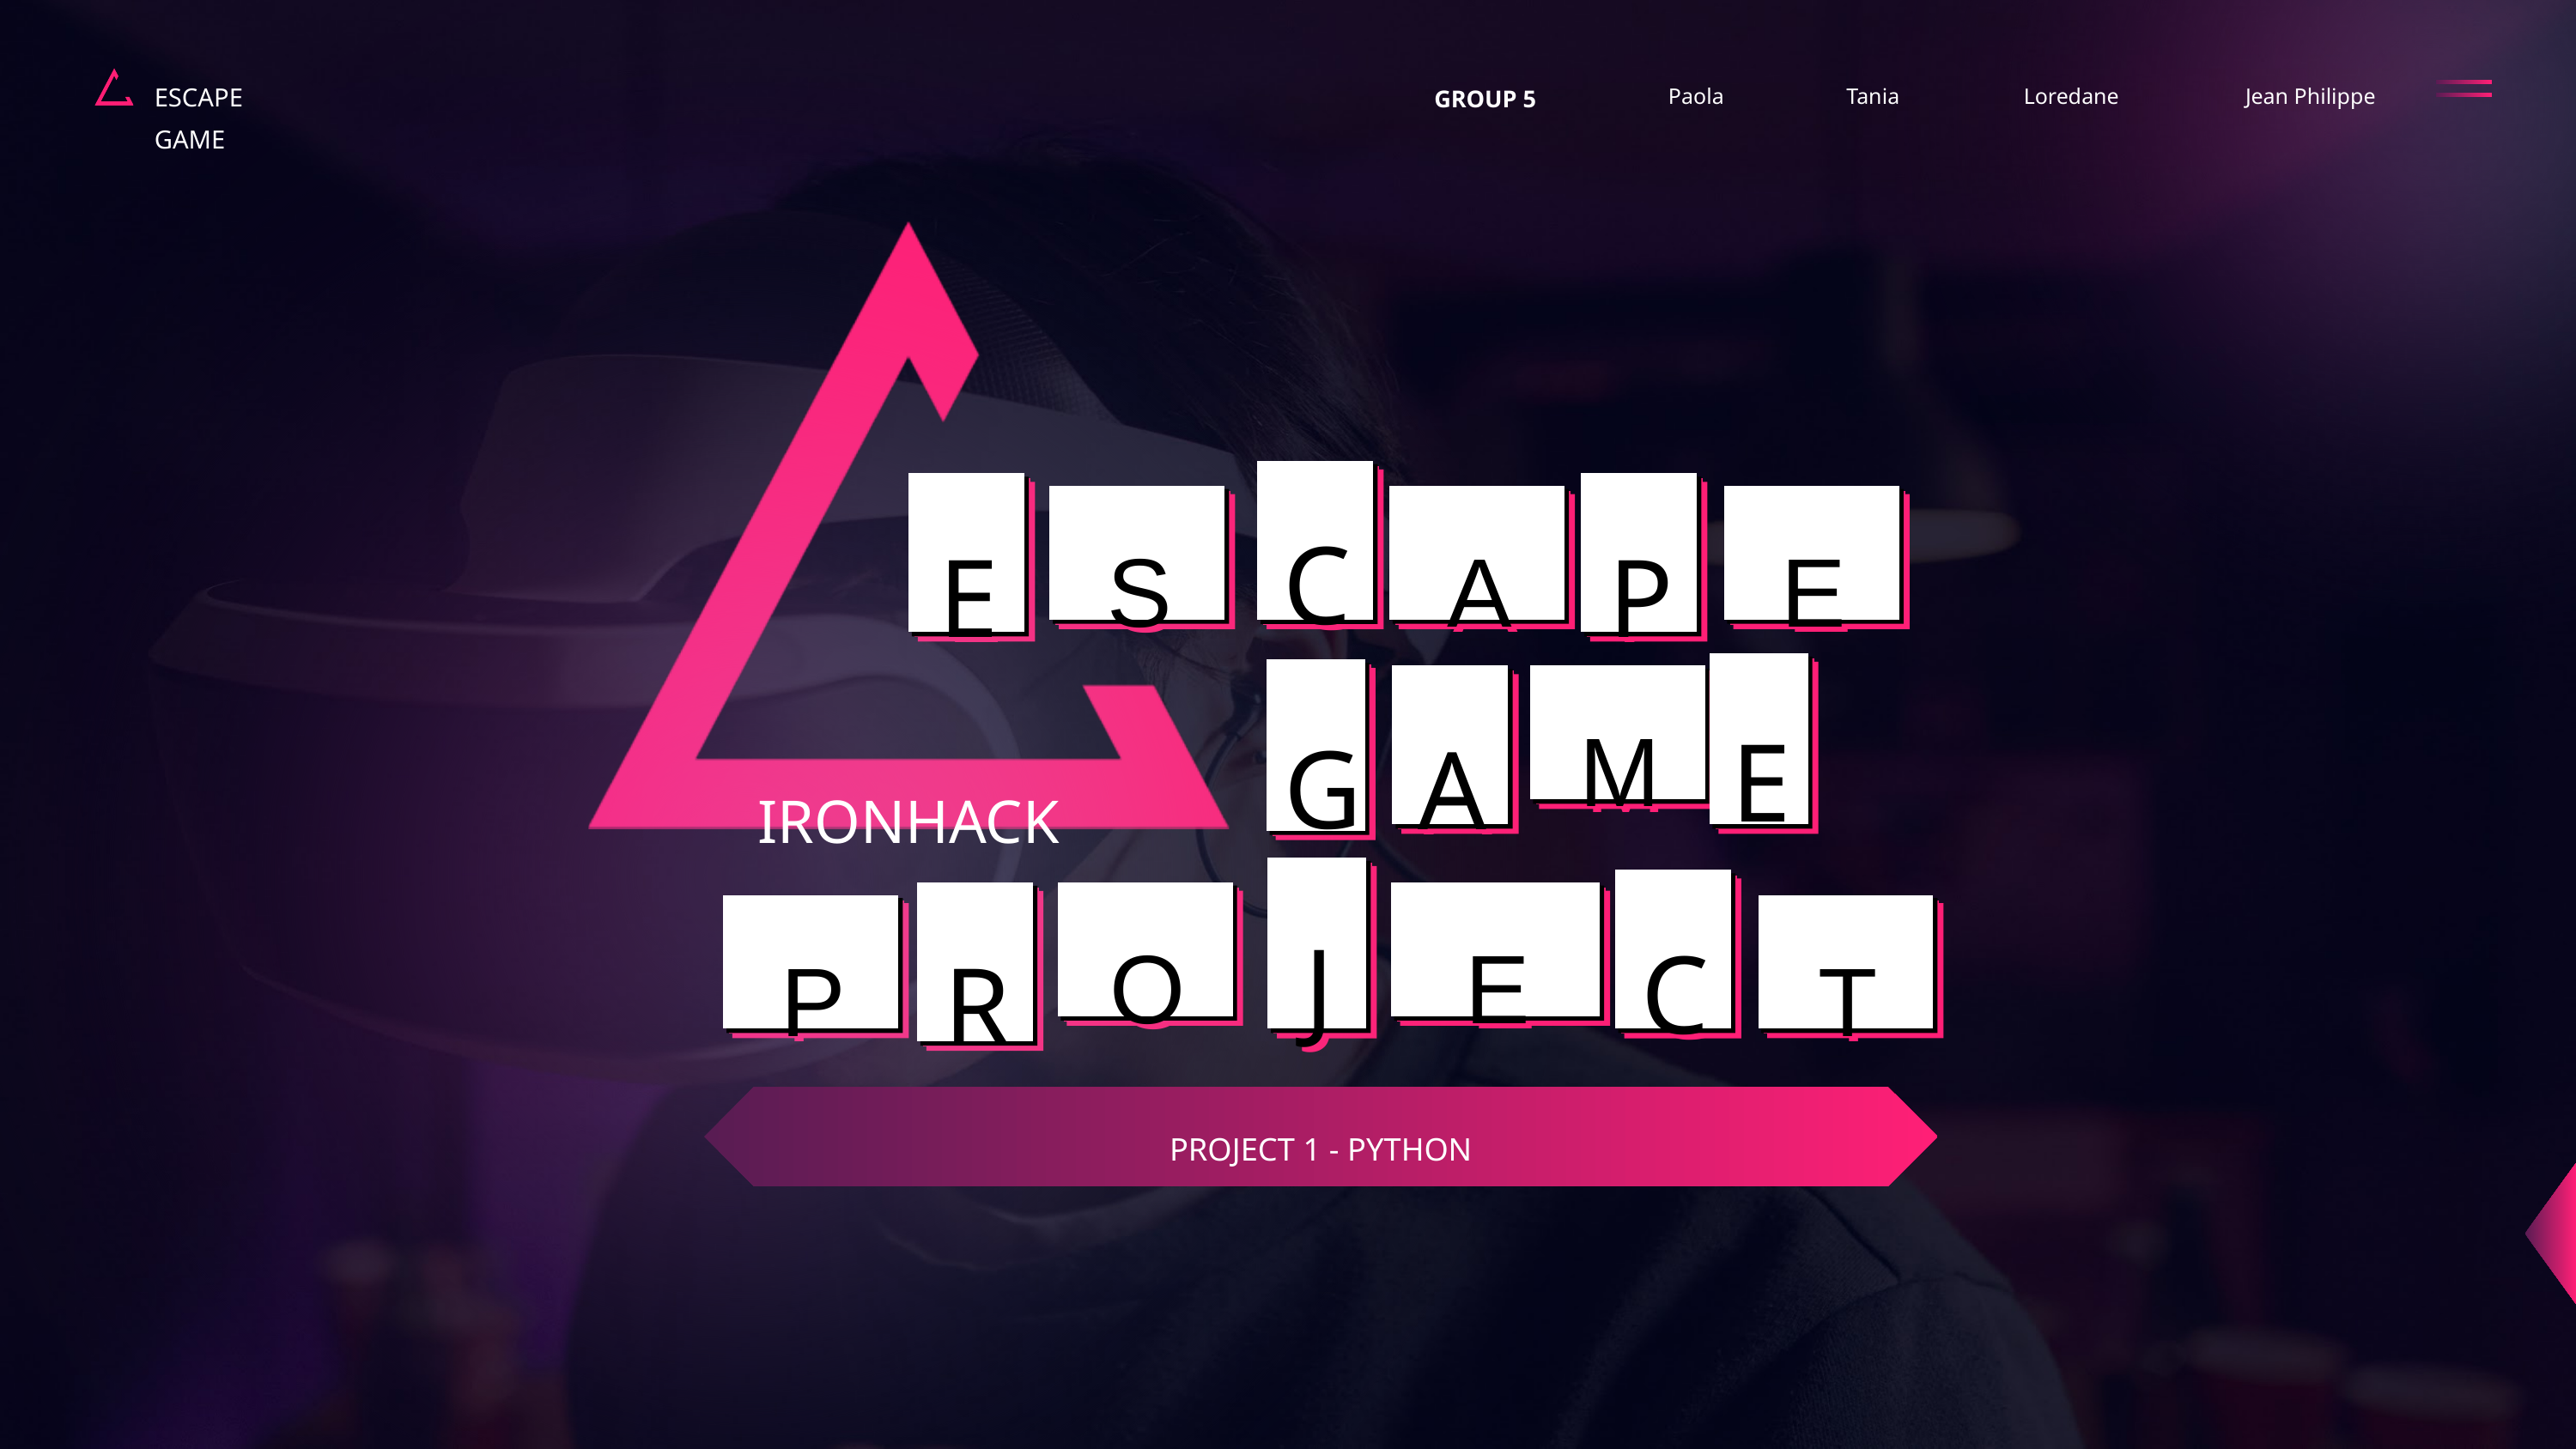

ESCAPE GAME
Paola
Tania
Loredane
Jean Philippe
GROUP 5
C
C
E
P
E
P
S
A
E
S
A
E
E
E
G
M
G
A
M
A
IRONHACK
J
J
C
C
O
E
R
O
E
R
P
T
P
T
PROJECT 1 - PYTHON